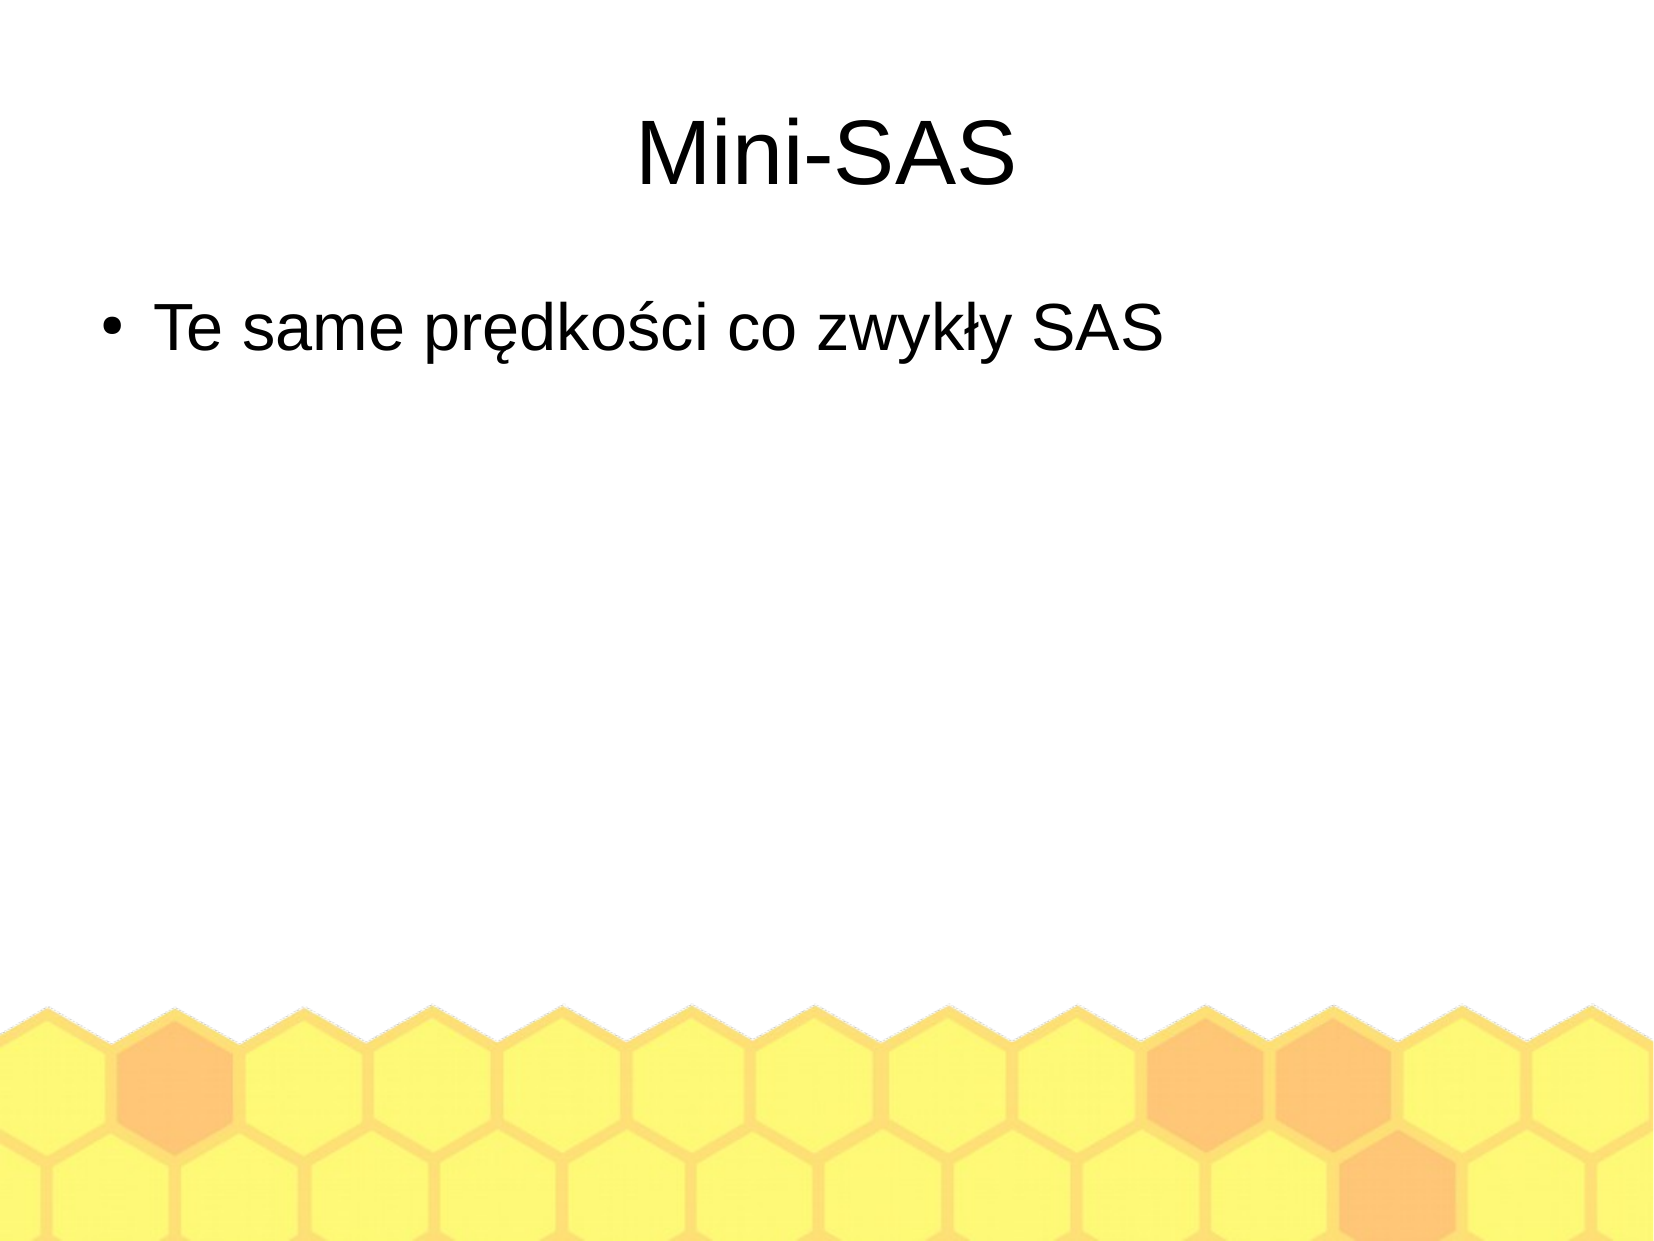

# Mini-SAS
Te same prędkości co zwykły SAS